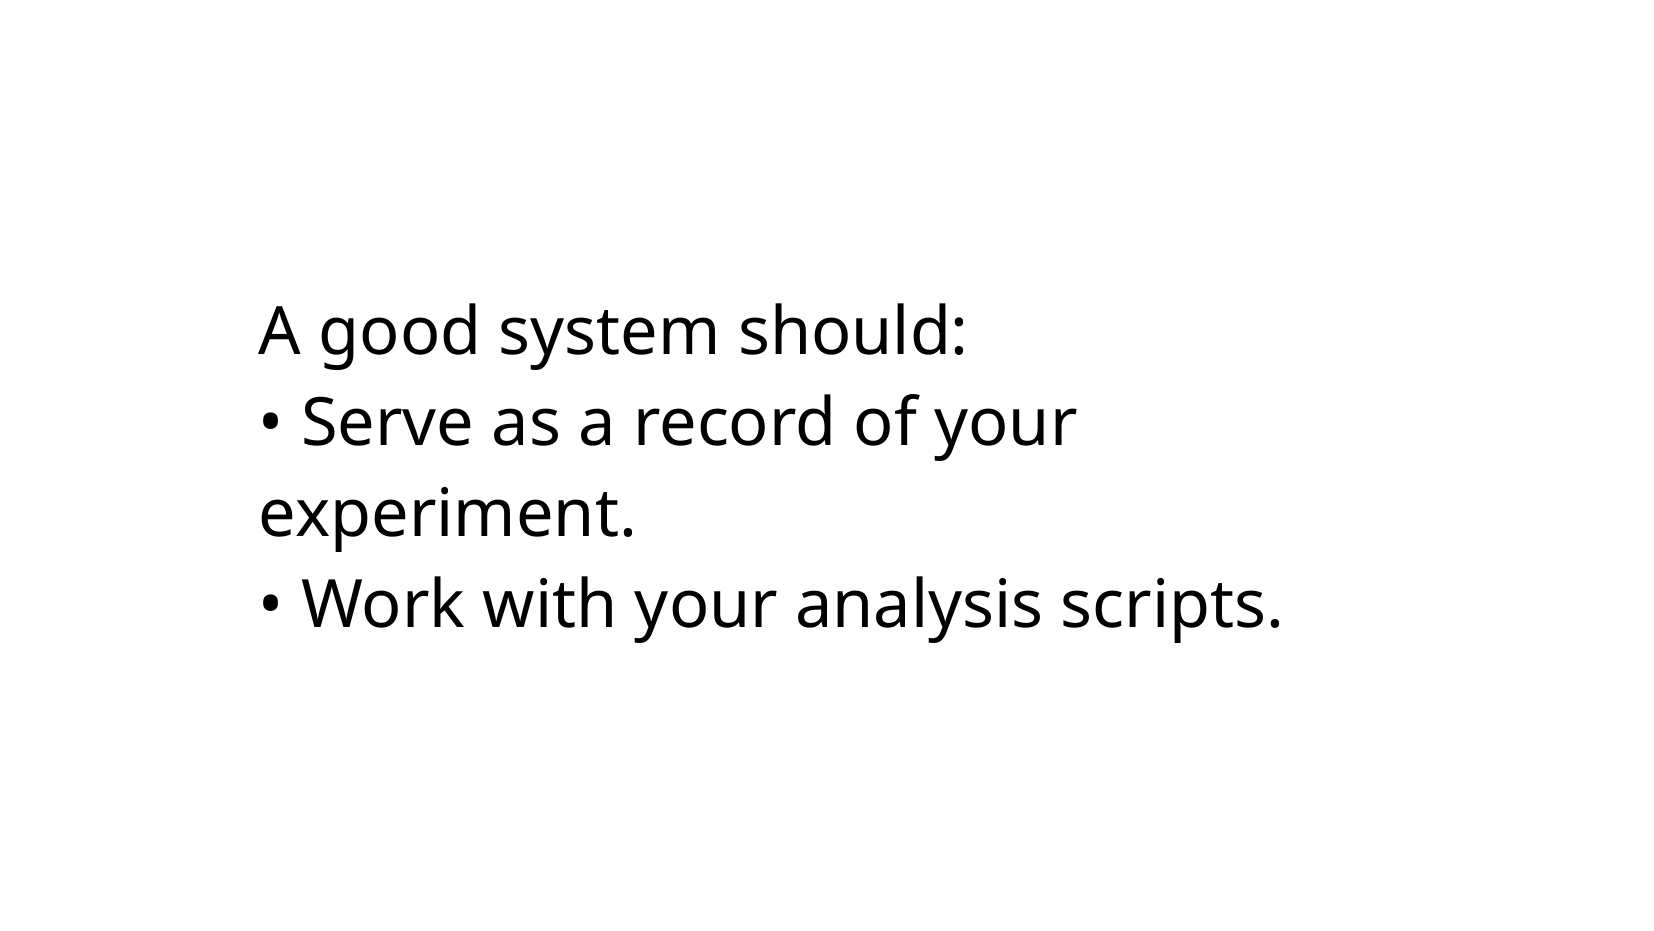

# A good system should: • Serve as a record of your experiment. • Work with your analysis scripts.